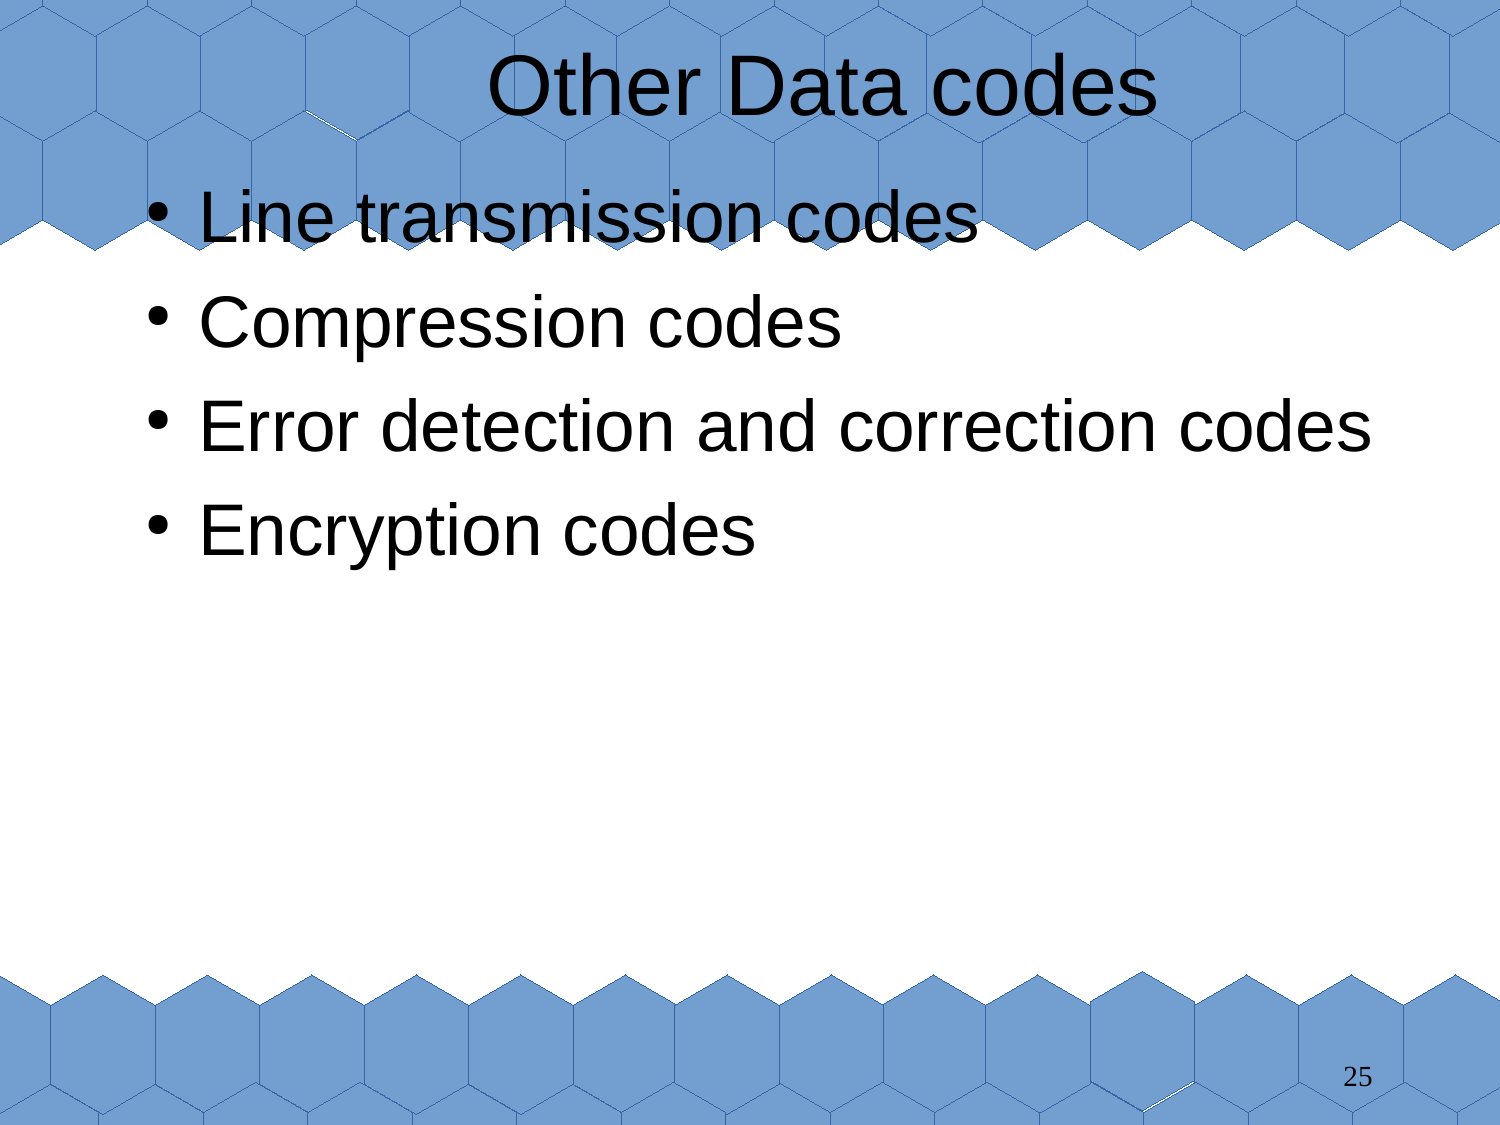

# Other Data codes
Line transmission codes
Compression codes
Error detection and correction codes
Encryption codes